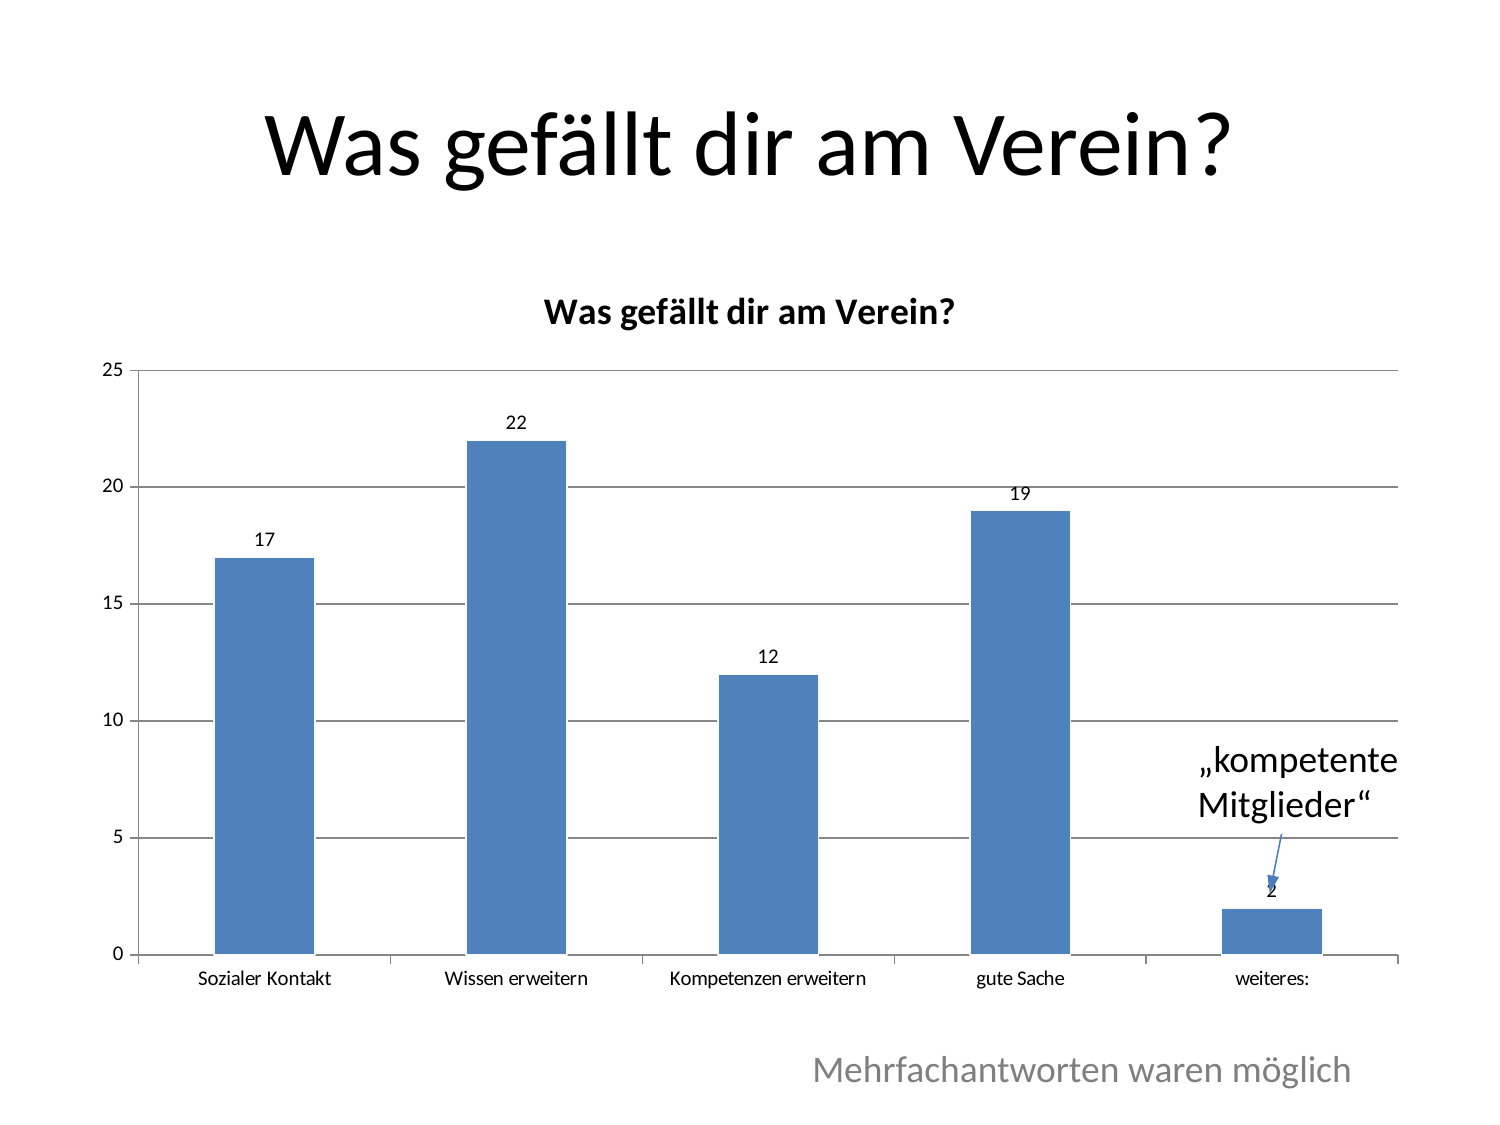

# Was gefällt dir am Verein?
### Chart: Was gefällt dir am Verein?
| Category | |
|---|---|
| Sozialer Kontakt | 17.0 |
| Wissen erweitern | 22.0 |
| Kompetenzen erweitern | 12.0 |
| gute Sache | 19.0 |
| weiteres: | 2.0 |„kompetente Mitglieder“
Mehrfachantworten waren möglich